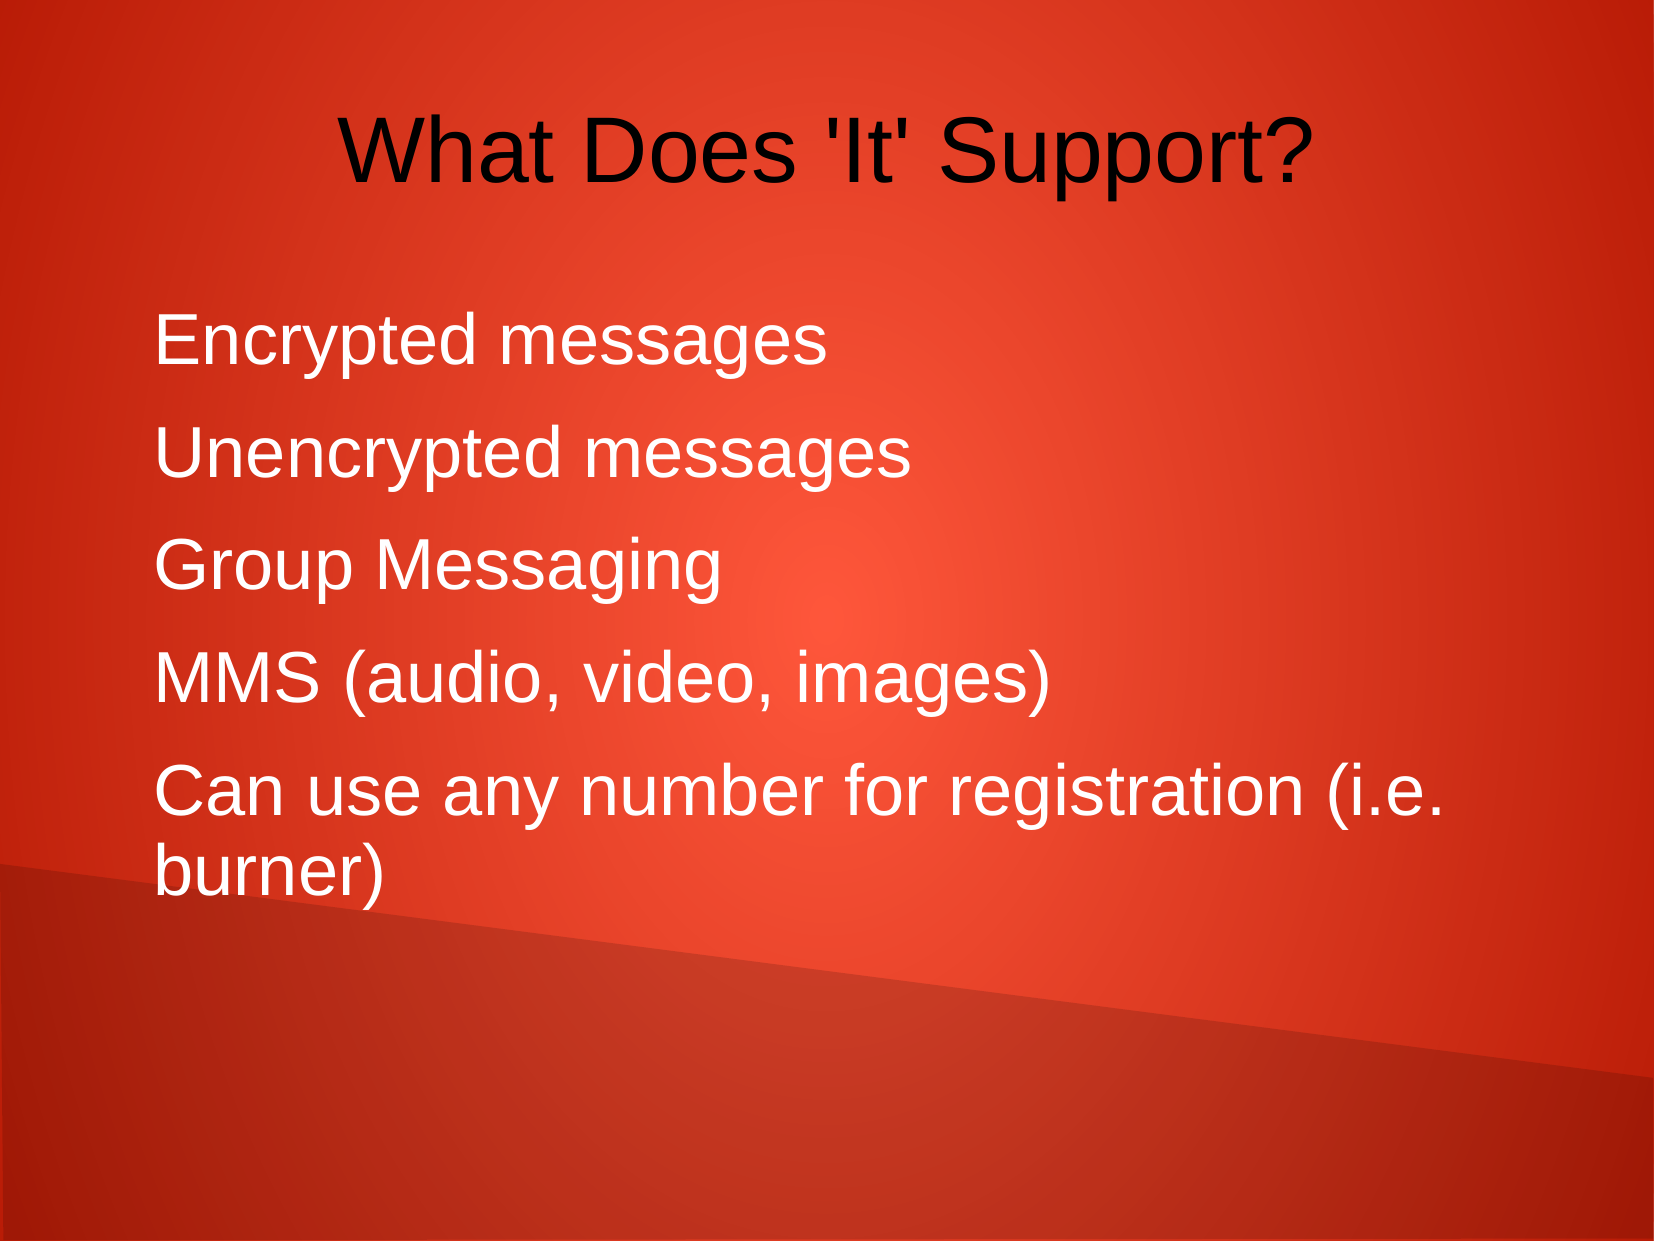

# What Does 'It' Support?
Encrypted messages
Unencrypted messages
Group Messaging
MMS (audio, video, images)
Can use any number for registration (i.e. burner)